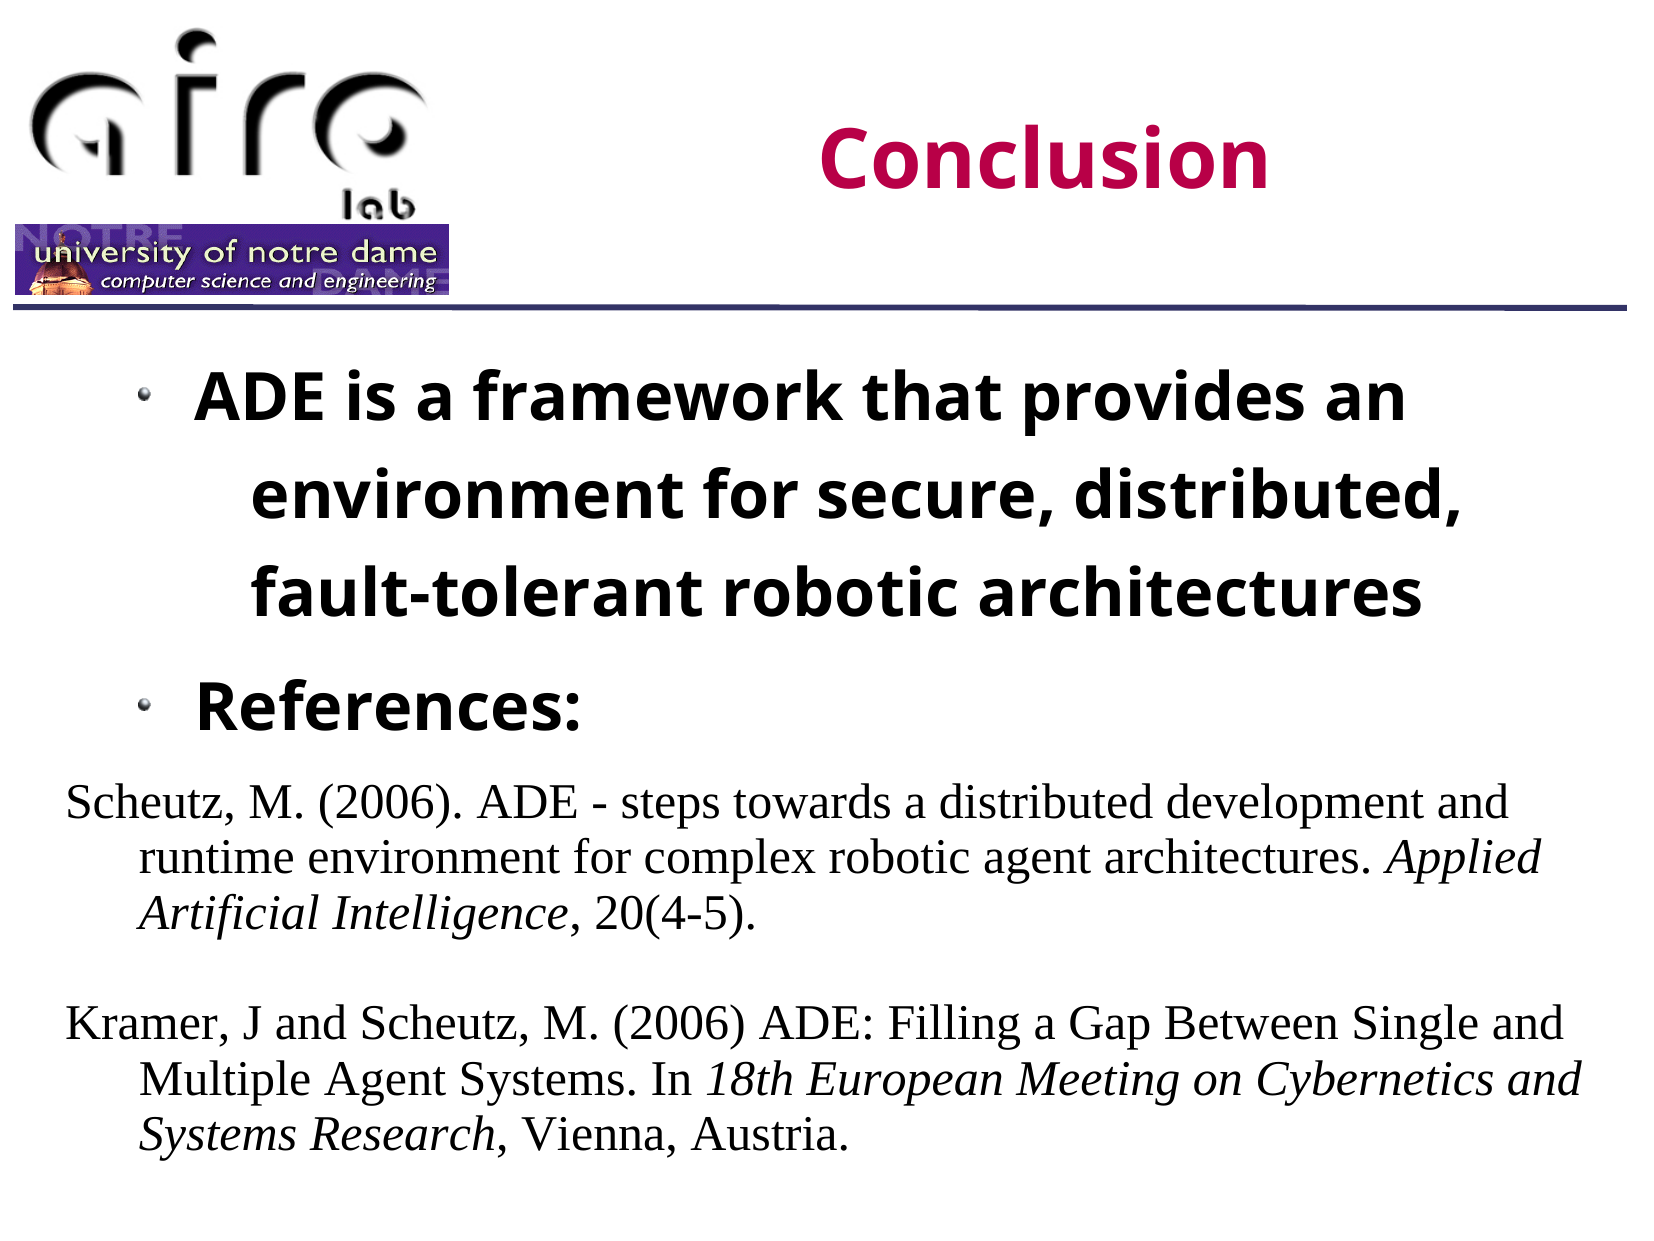

# Conclusion
ADE is a framework that provides an environment for secure, distributed, fault-tolerant robotic architectures
References:
Scheutz, M. (2006). ADE - steps towards a distributed development and
	runtime environment for complex robotic agent architectures. Applied
	Artificial Intelligence, 20(4-5).
Kramer, J and Scheutz, M. (2006) ADE: Filling a Gap Between Single and
	Multiple Agent Systems. In 18th European Meeting on Cybernetics and
	Systems Research, Vienna, Austria.